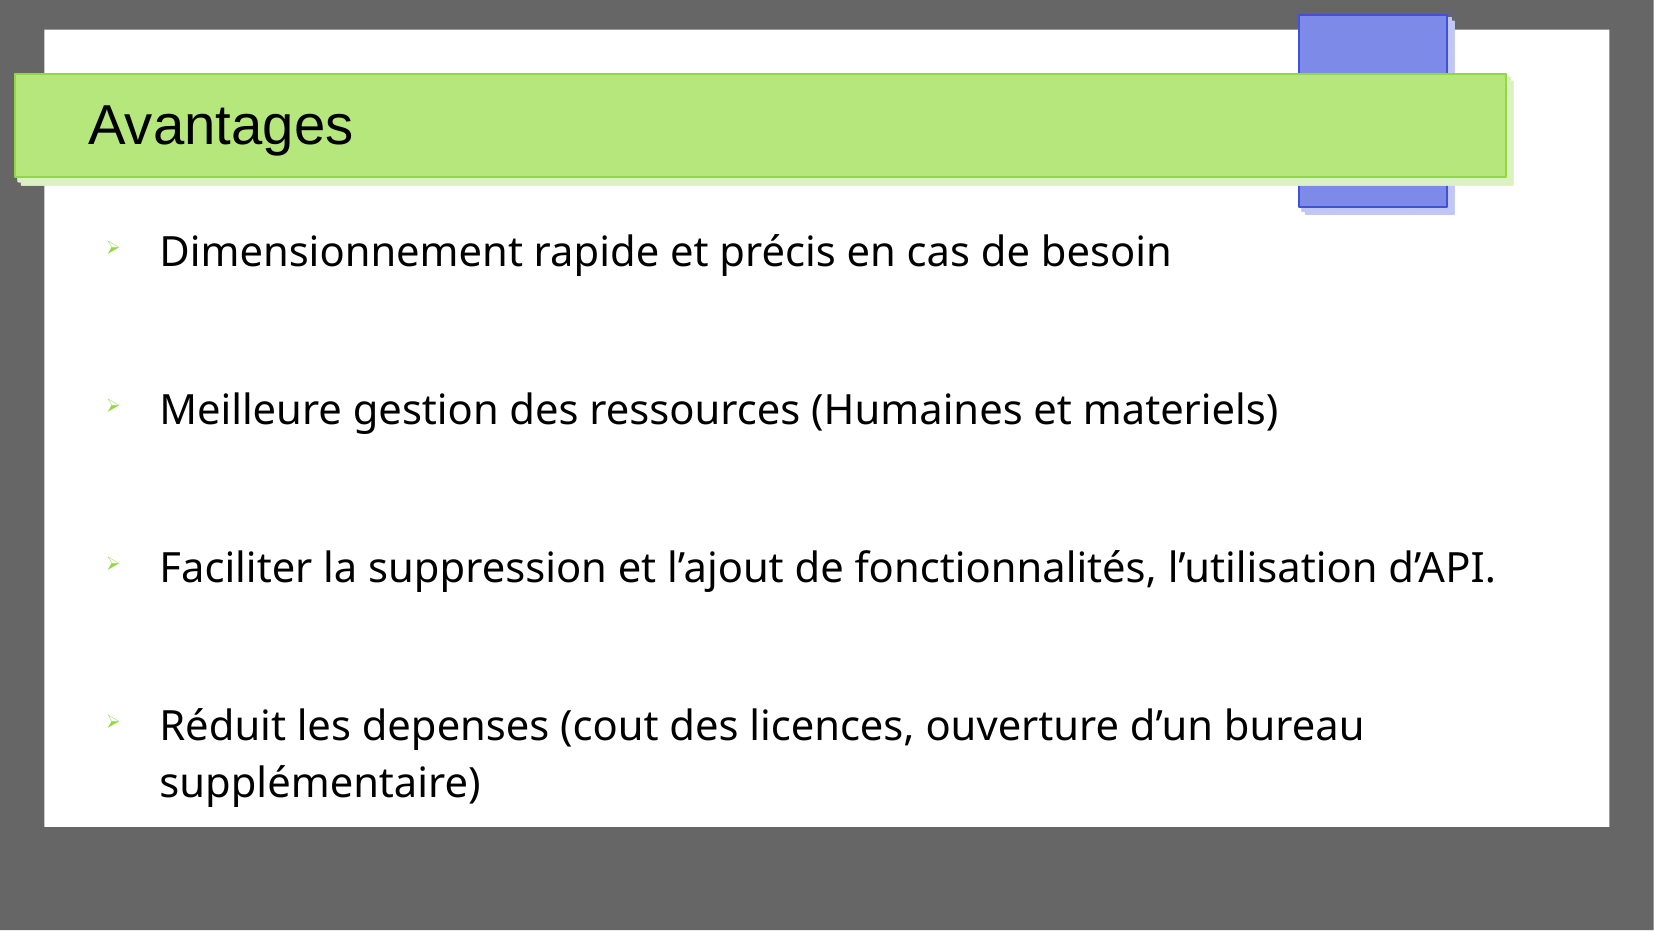

# Avantages
Dimensionnement rapide et précis en cas de besoin
Meilleure gestion des ressources (Humaines et materiels)
Faciliter la suppression et l’ajout de fonctionnalités, l’utilisation d’API.
Réduit les depenses (cout des licences, ouverture d’un bureau supplémentaire)